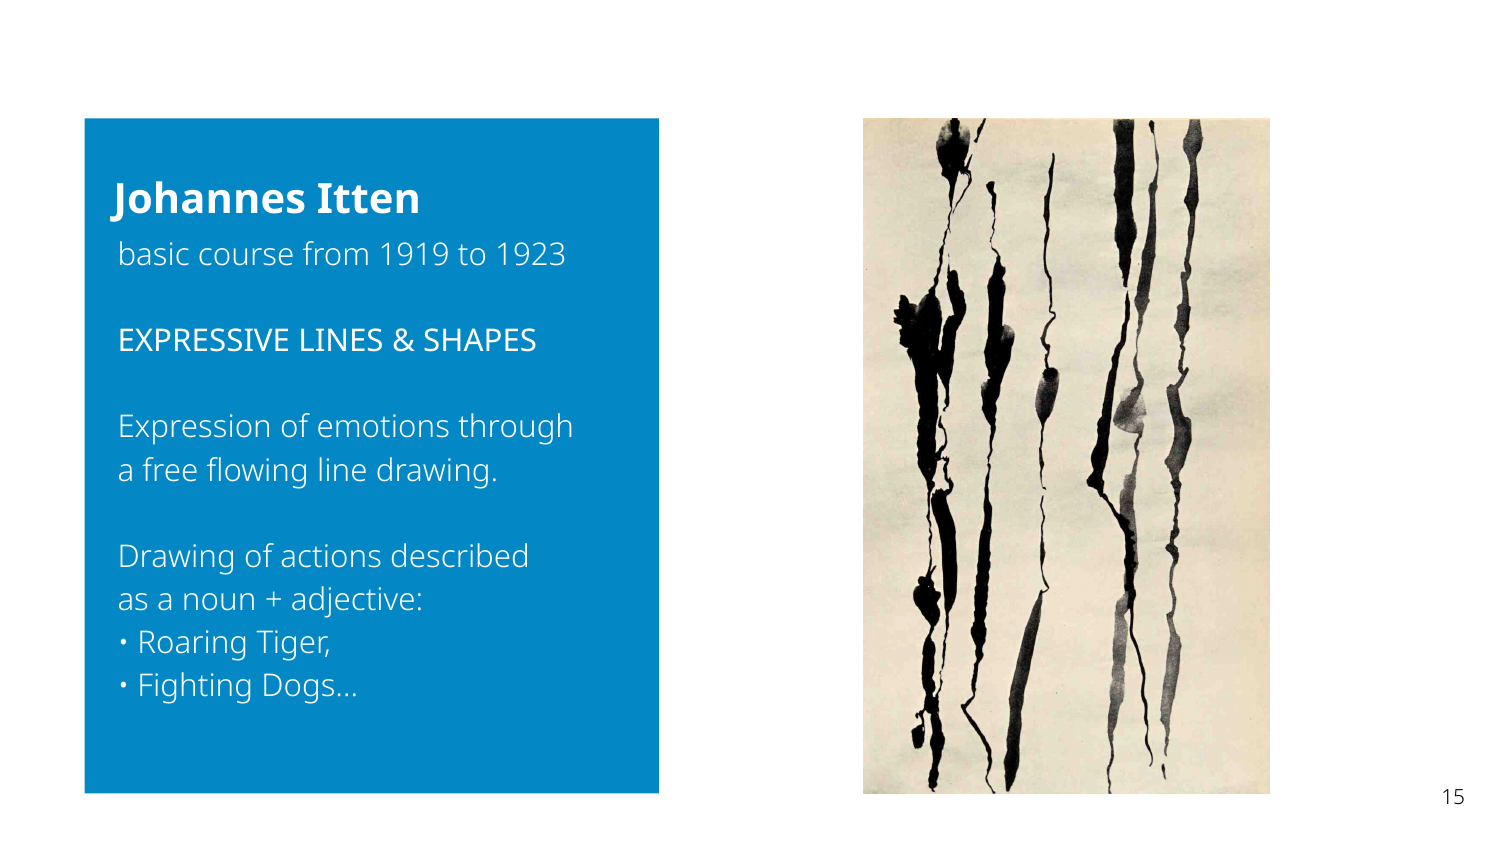

Johannes Itten
# basic course from 1919 to 1923 Expressive lines & shapes Expression of emotions through a free flowing line drawing. Drawing of actions described as a noun + adjective: • Roaring Tiger, • Fighting Dogs…